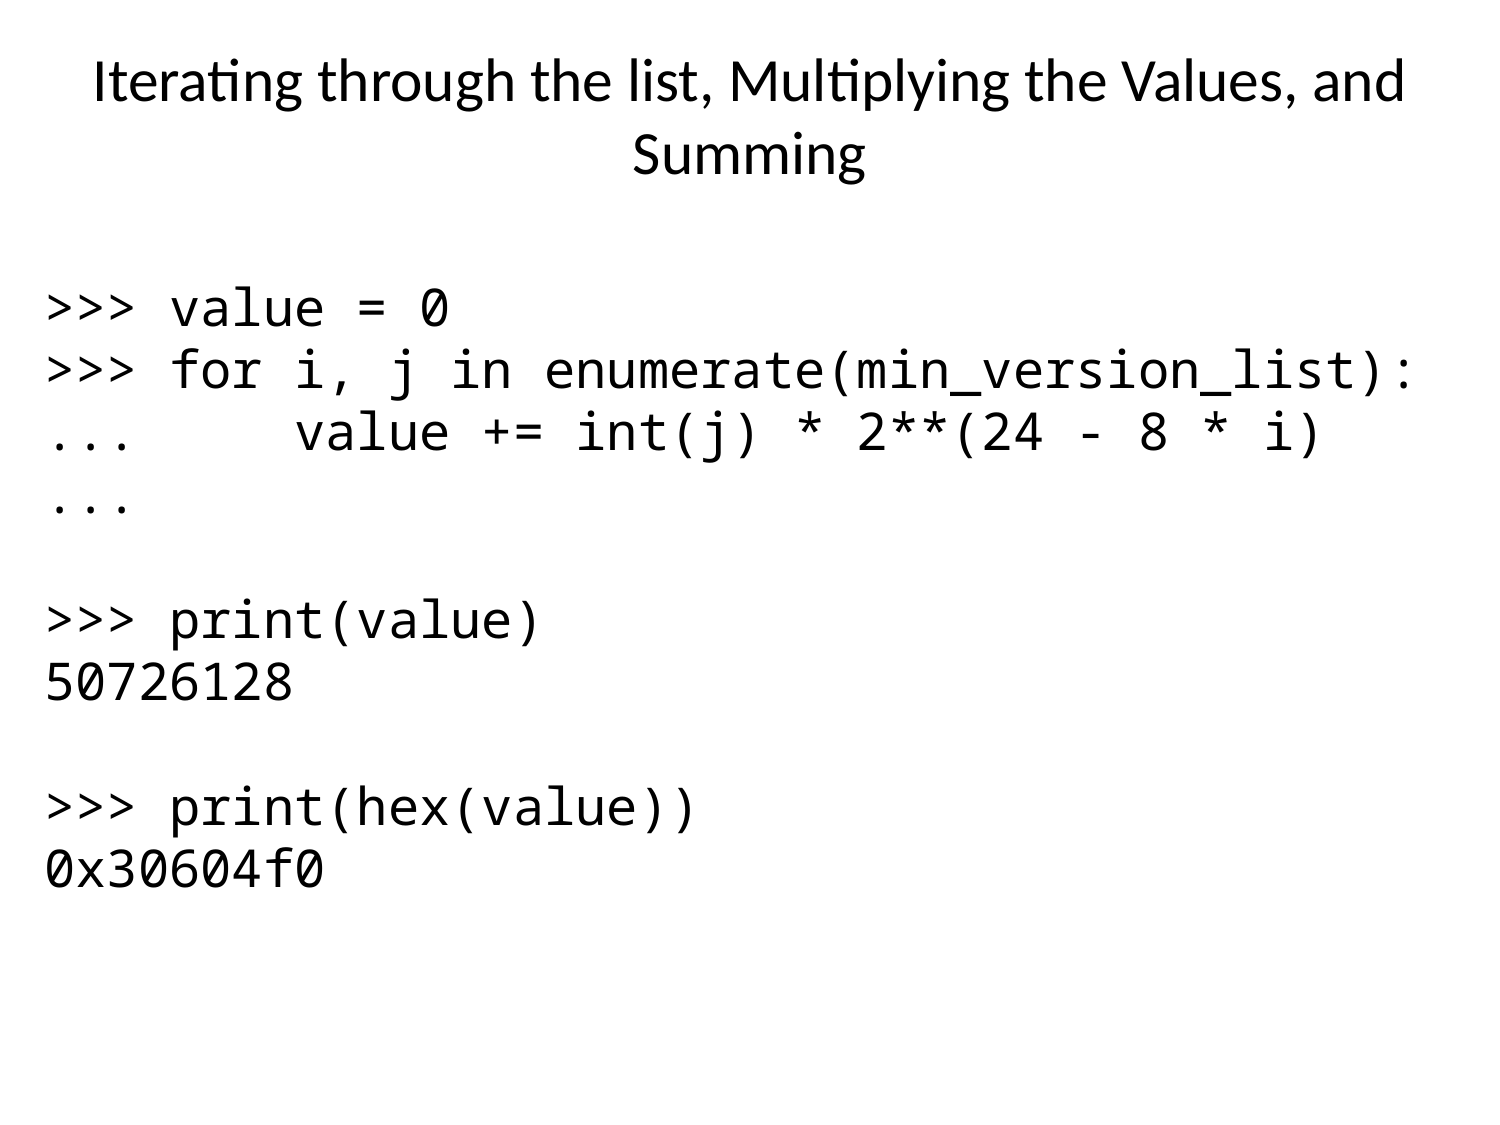

# Iterating through the list, Multiplying the Values, and Summing
>>> value = 0
>>> for i, j in enumerate(min_version_list):
... value += int(j) * 2**(24 - 8 * i)
...
>>> print(value)
50726128
>>> print(hex(value))
0x30604f0